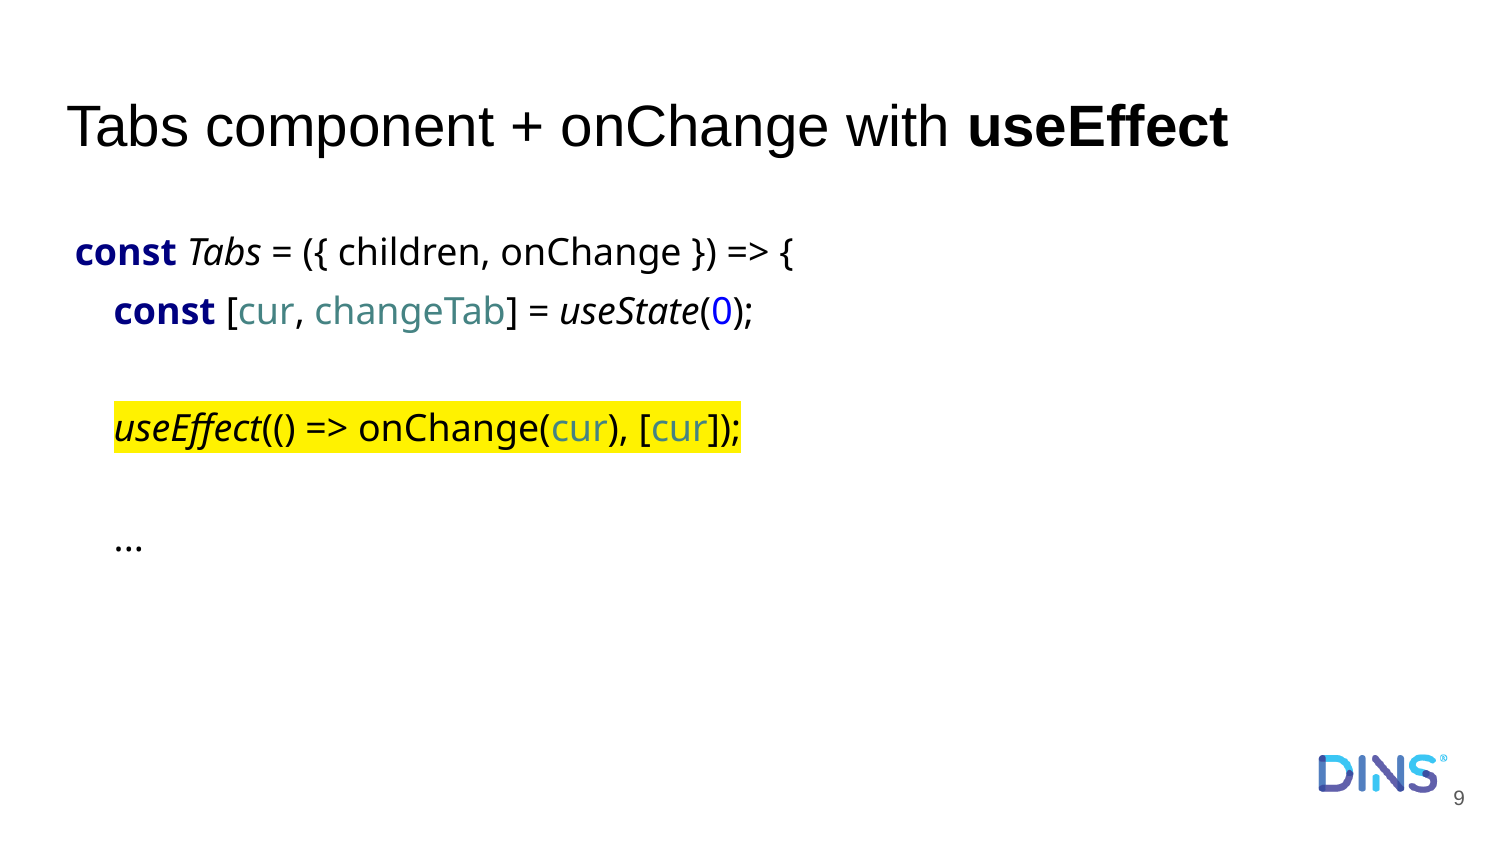

# Tabs component + onChange with useEffect
const Tabs = ({ children, onChange }) => {
 const [cur, changeTab] = useState(0);
 useEffect(() => onChange(cur), [cur]);
 ...
9